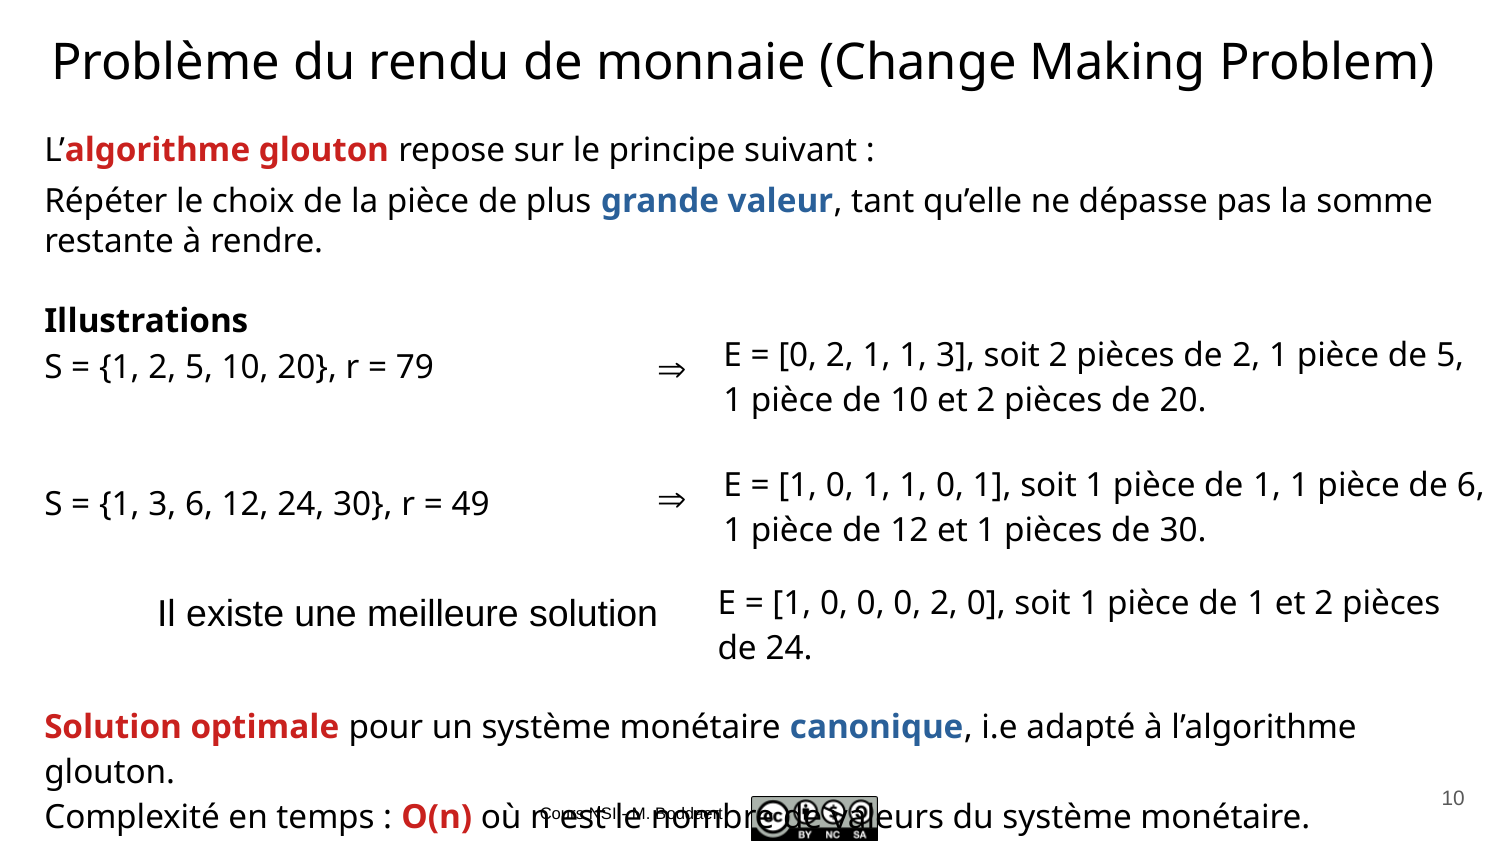

# Problème du rendu de monnaie (Change Making Problem)
L’algorithme glouton repose sur le principe suivant :
Répéter le choix de la pièce de plus grande valeur, tant qu’elle ne dépasse pas la somme restante à rendre.
Illustrations
S = {1, 2, 5, 10, 20}, r = 79
E = [0, 2, 1, 1, 3], soit 2 pièces de 2, 1 pièce de 5, 1 pièce de 10 et 2 pièces de 20.
⇒
E = [1, 0, 1, 1, 0, 1], soit 1 pièce de 1, 1 pièce de 6, 1 pièce de 12 et 1 pièces de 30.
S = {1, 3, 6, 12, 24, 30}, r = 49
⇒
E = [1, 0, 0, 0, 2, 0], soit 1 pièce de 1 et 2 pièces de 24.
Il existe une meilleure solution
Solution optimale pour un système monétaire canonique, i.e adapté à l’algorithme glouton.
Complexité en temps : O(n) où n est le nombre de valeurs du système monétaire.